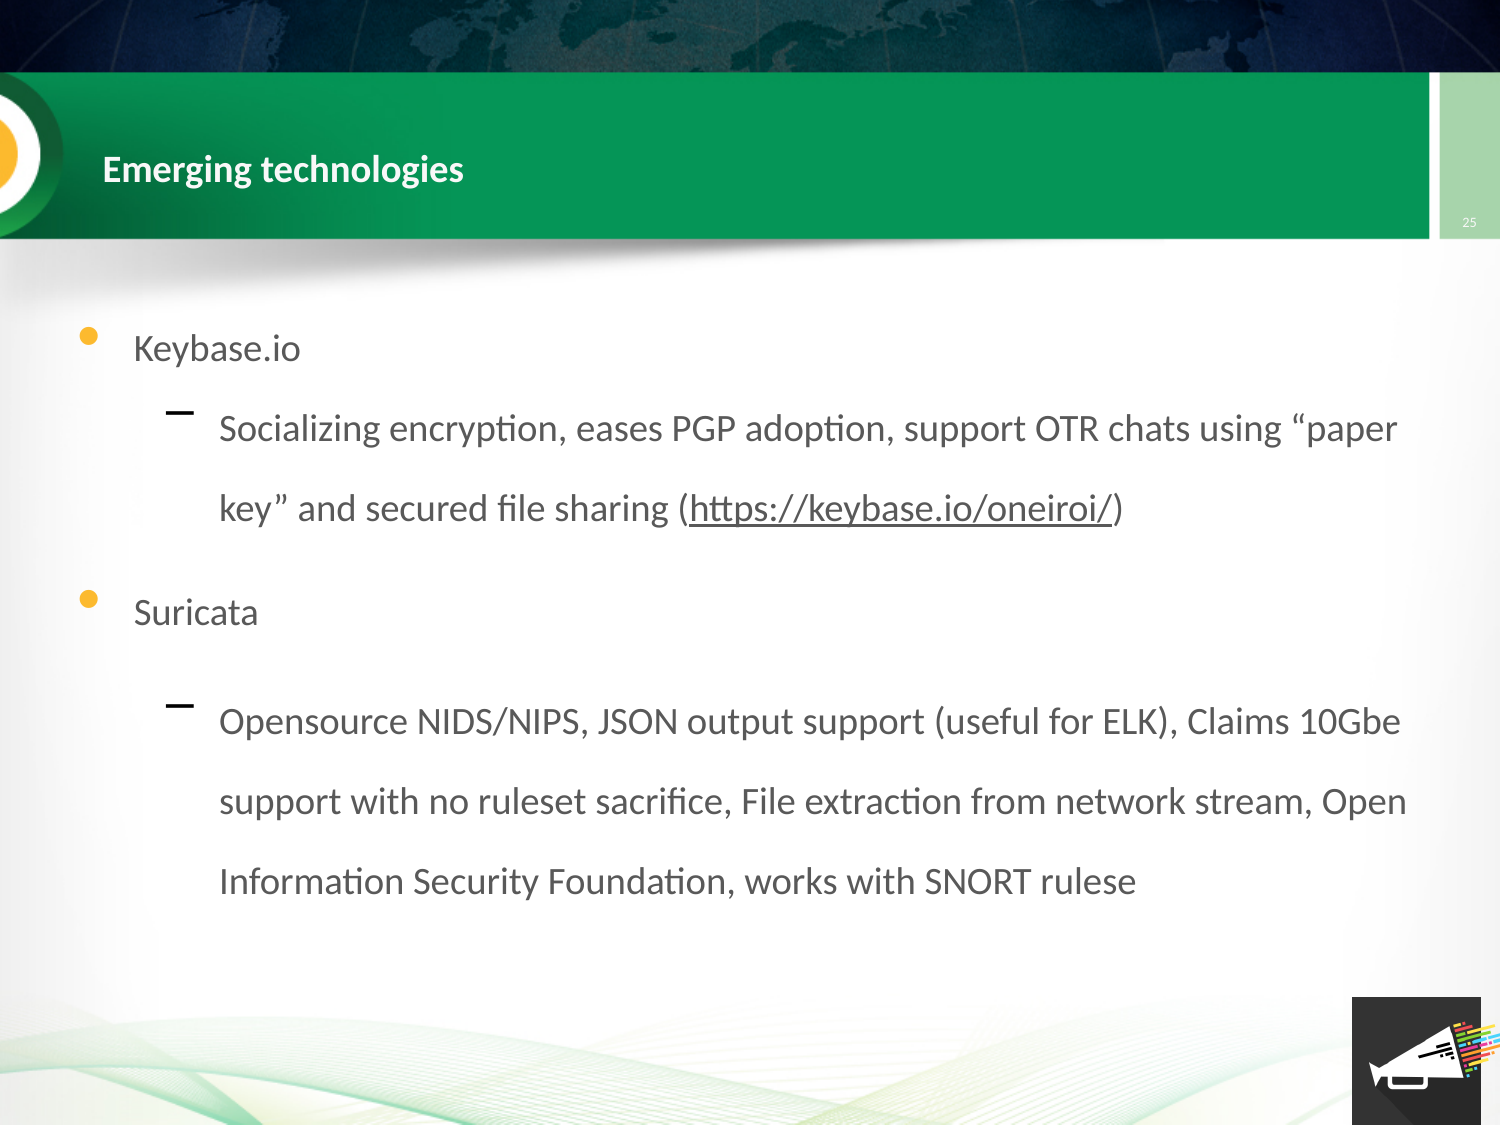

# Emerging technologies
Keybase.io
Socializing encryption, eases PGP adoption, support OTR chats using “paper key” and secured file sharing (https://keybase.io/oneiroi/)
Suricata
Opensource NIDS/NIPS, JSON output support (useful for ELK), Claims 10Gbe support with no ruleset sacrifice, File extraction from network stream, Open Information Security Foundation, works with SNORT rulese